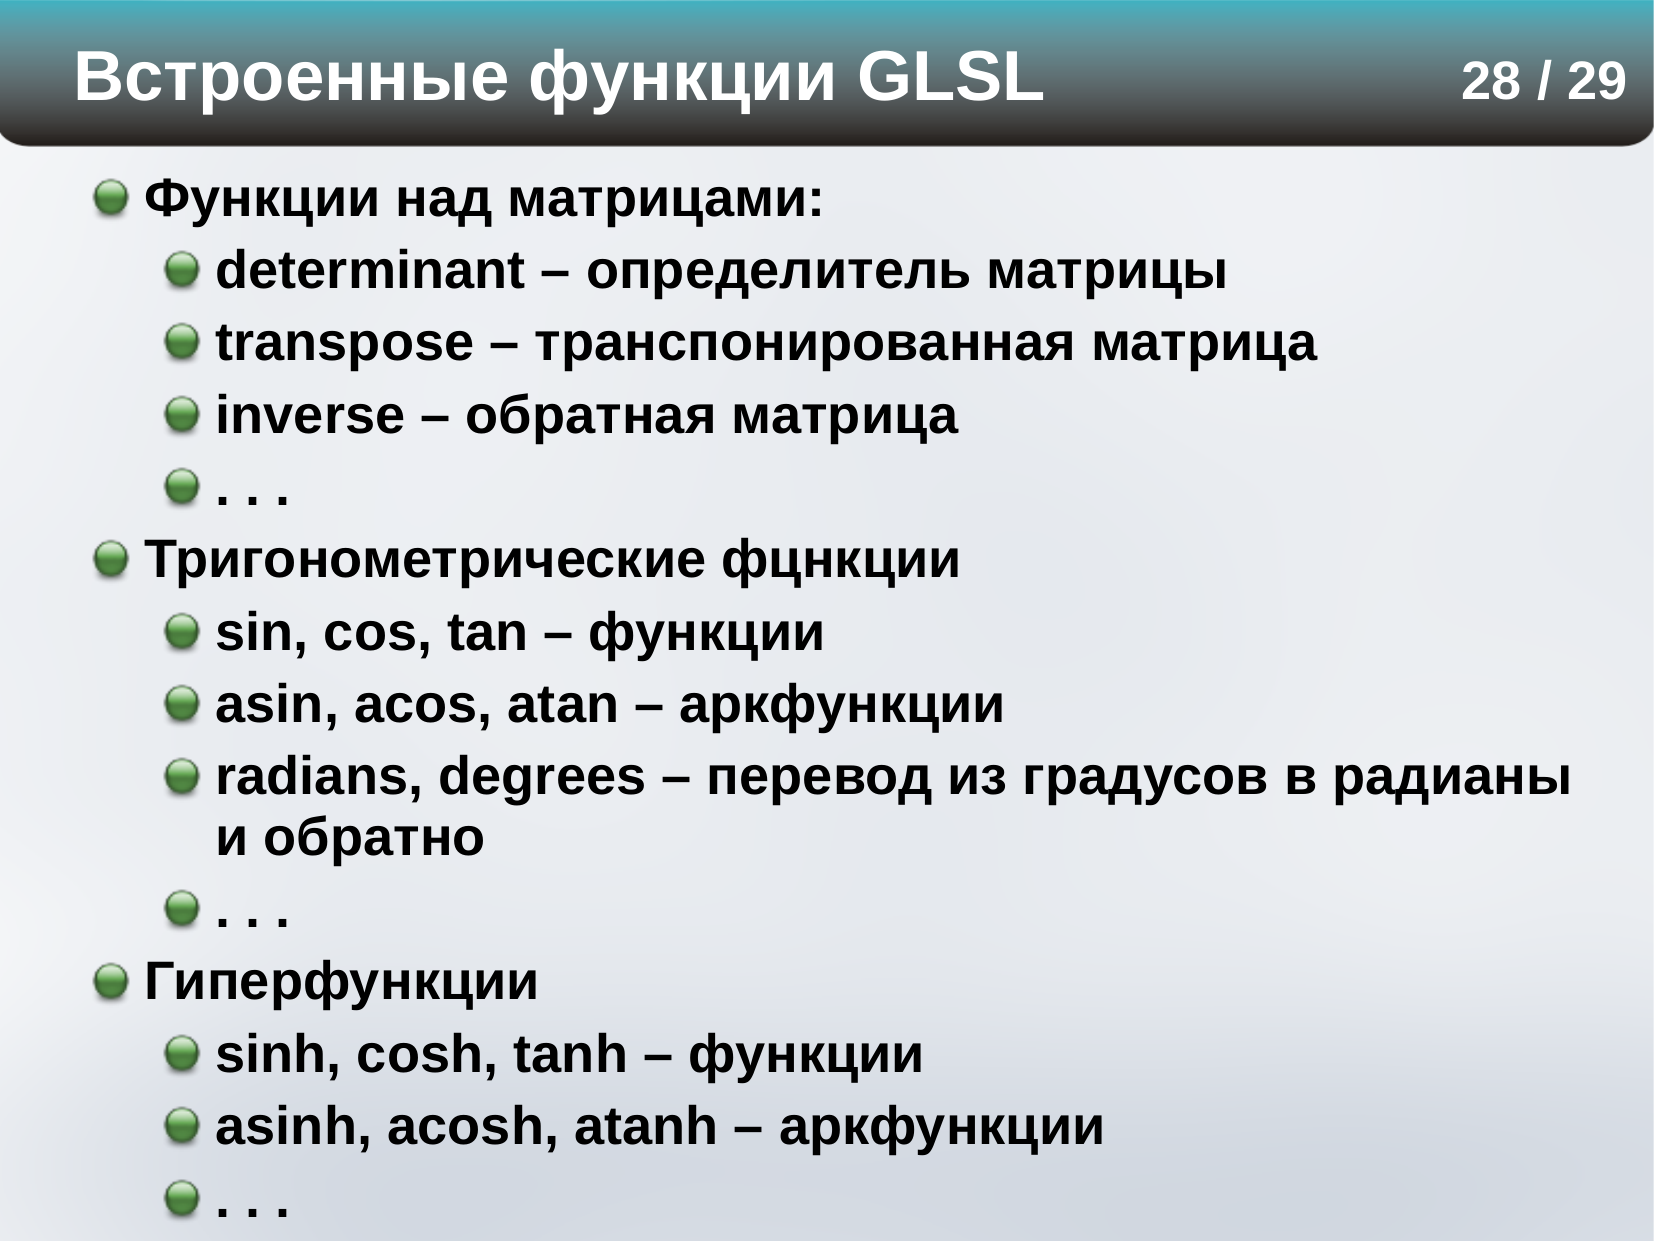

Встроенные функции GLSL
Функции над матрицами:
determinant – определитель матрицы
transpose – транспонированная матрица
inverse – обратная матрица
. . .
Тригонометрические фцнкции
sin, cos, tan – функции
asin, acos, atan – аркфункции
radians, degrees – перевод из градусов в радианы и обратно
. . .
Гиперфункции
sinh, cosh, tanh – функции
asinh, acosh, atanh – аркфункции
. . .